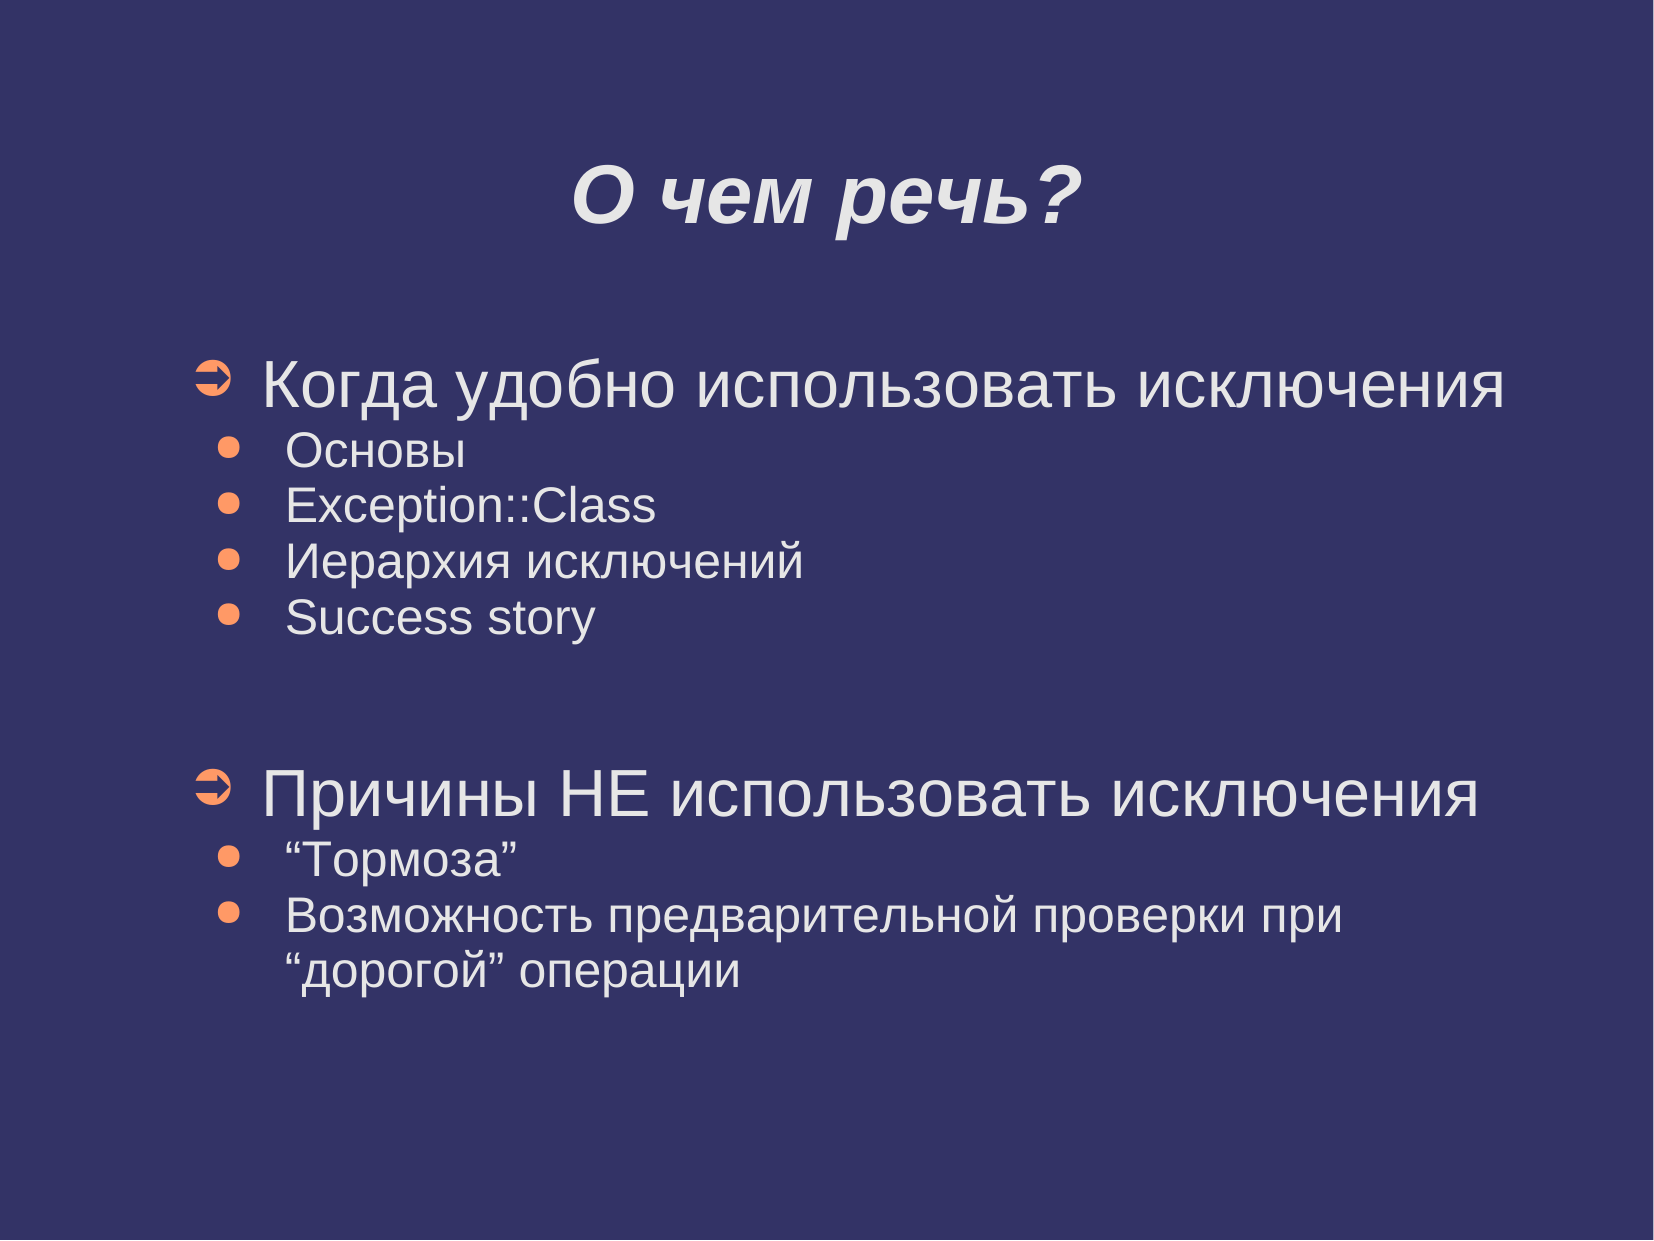

# О чем речь?
Когда удобно использовать исключения
Основы
Exception::Class
Иерархия исключений
Success story
Причины НЕ использовать исключения
“Тормоза”
Возможность предварительной проверки при
“дорогой” операции